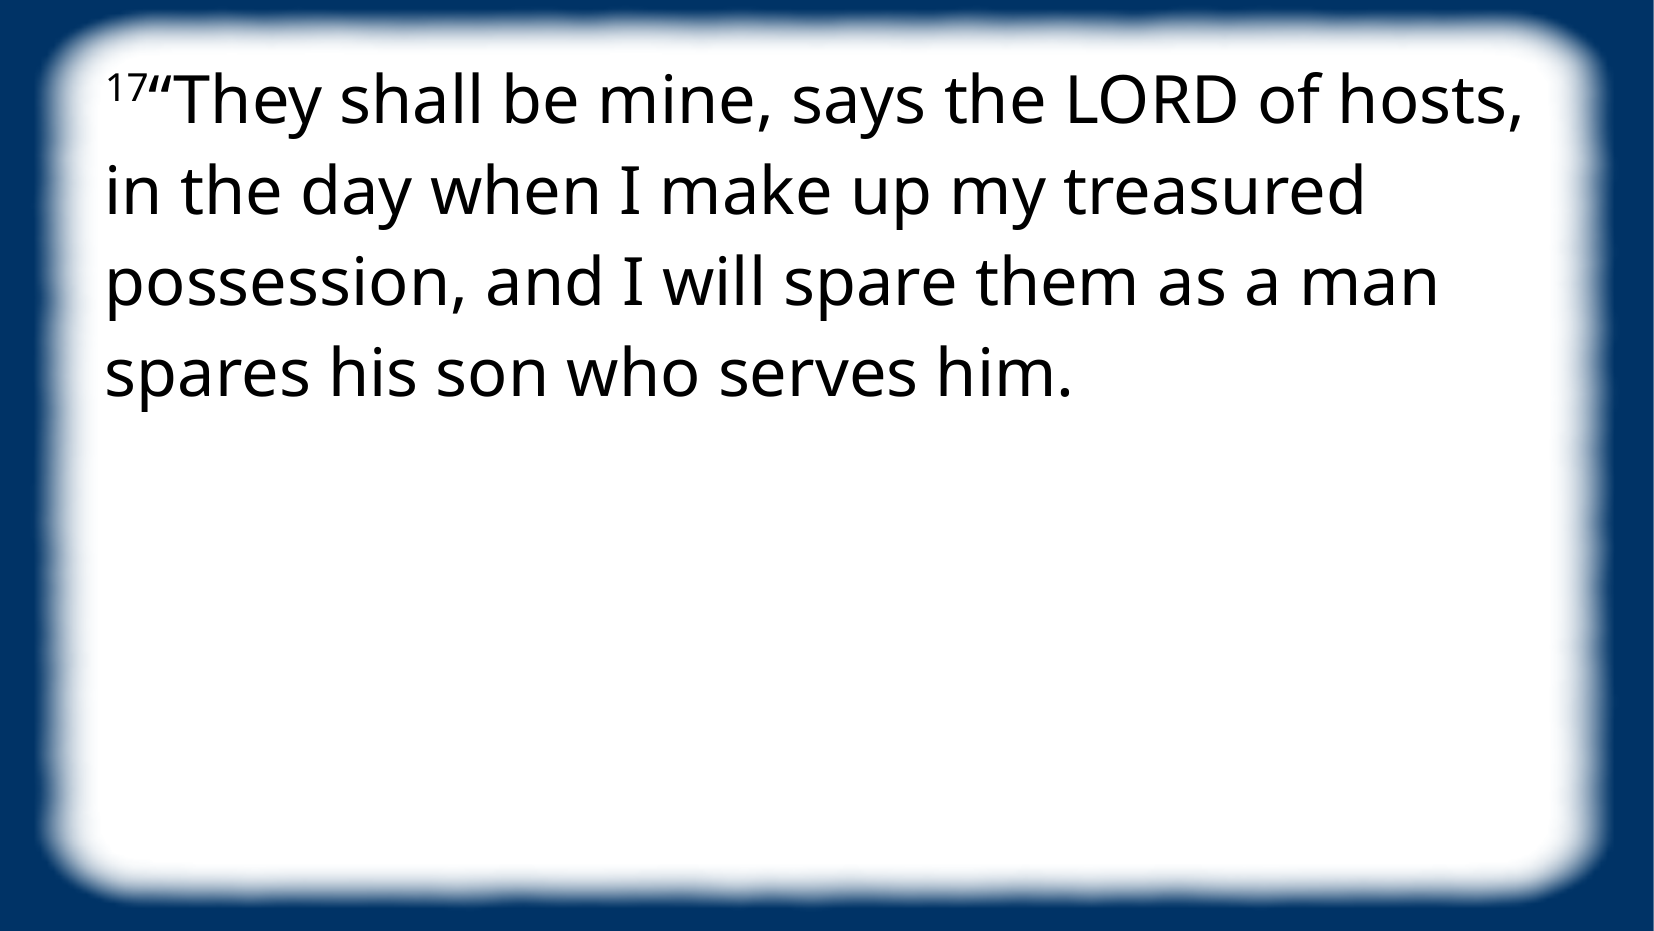

17“They shall be mine, says the LORD of hosts, in the day when I make up my treasured possession, and I will spare them as a man spares his son who serves him.